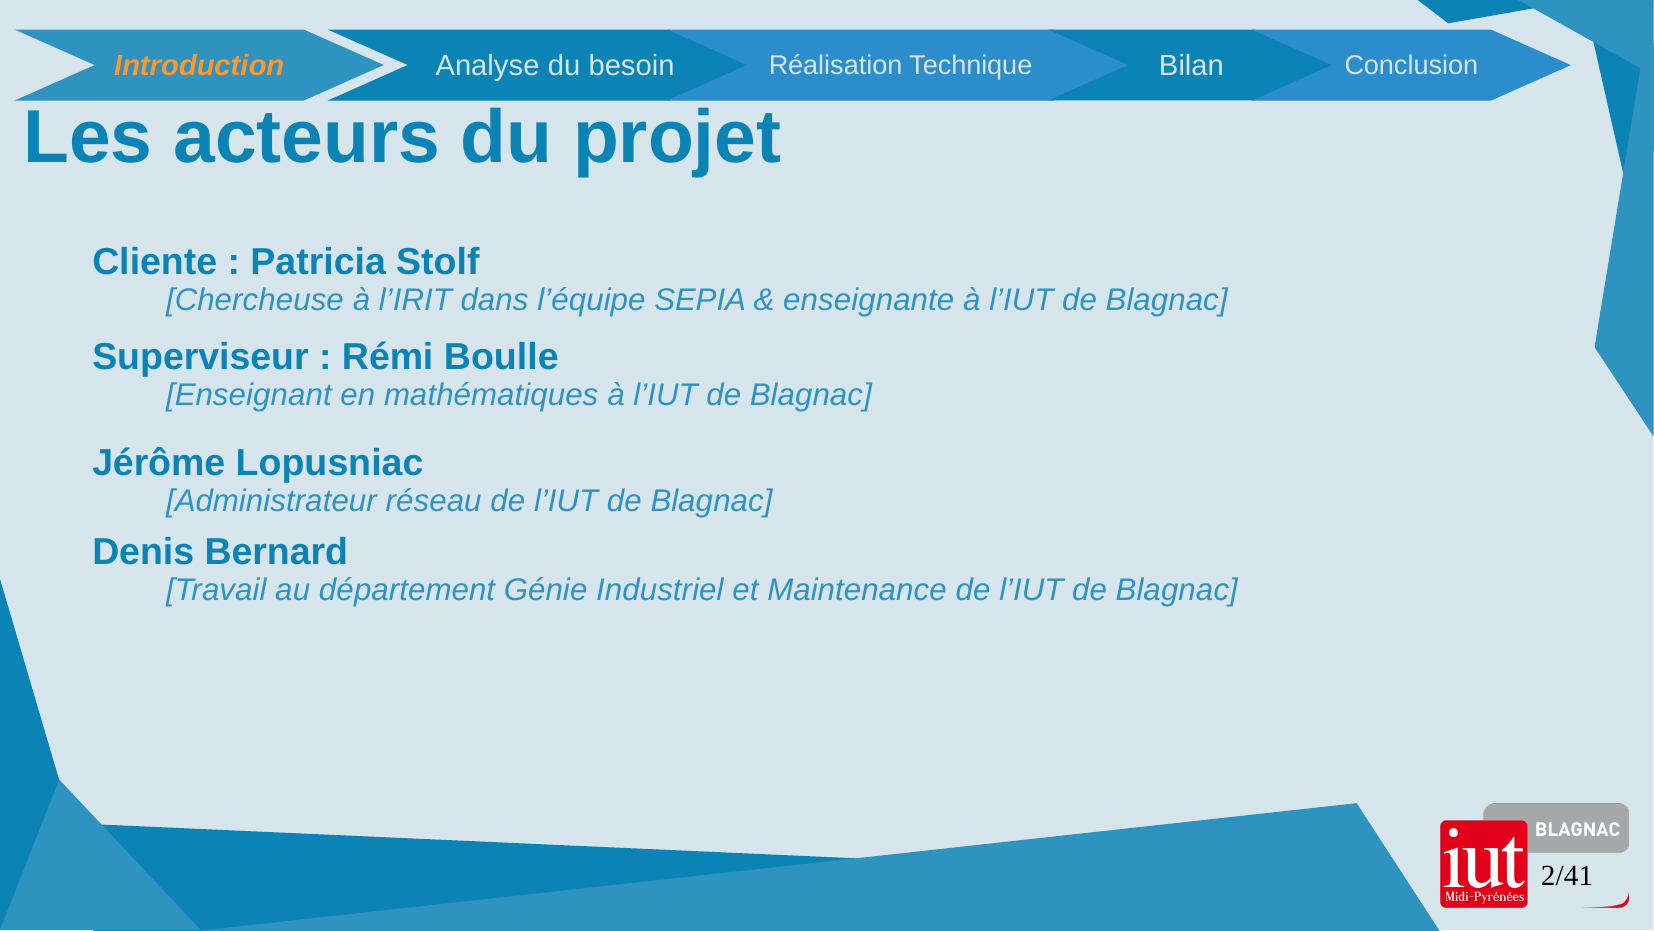

Bilan
Introduction
 Analyse du besoin
Réalisation Technique
Conclusion
# Les acteurs du projet
Cliente : Patricia Stolf
	[Chercheuse à l’IRIT dans l’équipe SEPIA & enseignante à l’IUT de Blagnac]
Superviseur : Rémi Boulle
	[Enseignant en mathématiques à l’IUT de Blagnac]
Jérôme Lopusniac
	[Administrateur réseau de l’IUT de Blagnac]
Denis Bernard
	[Travail au département Génie Industriel et Maintenance de l’IUT de Blagnac]
2